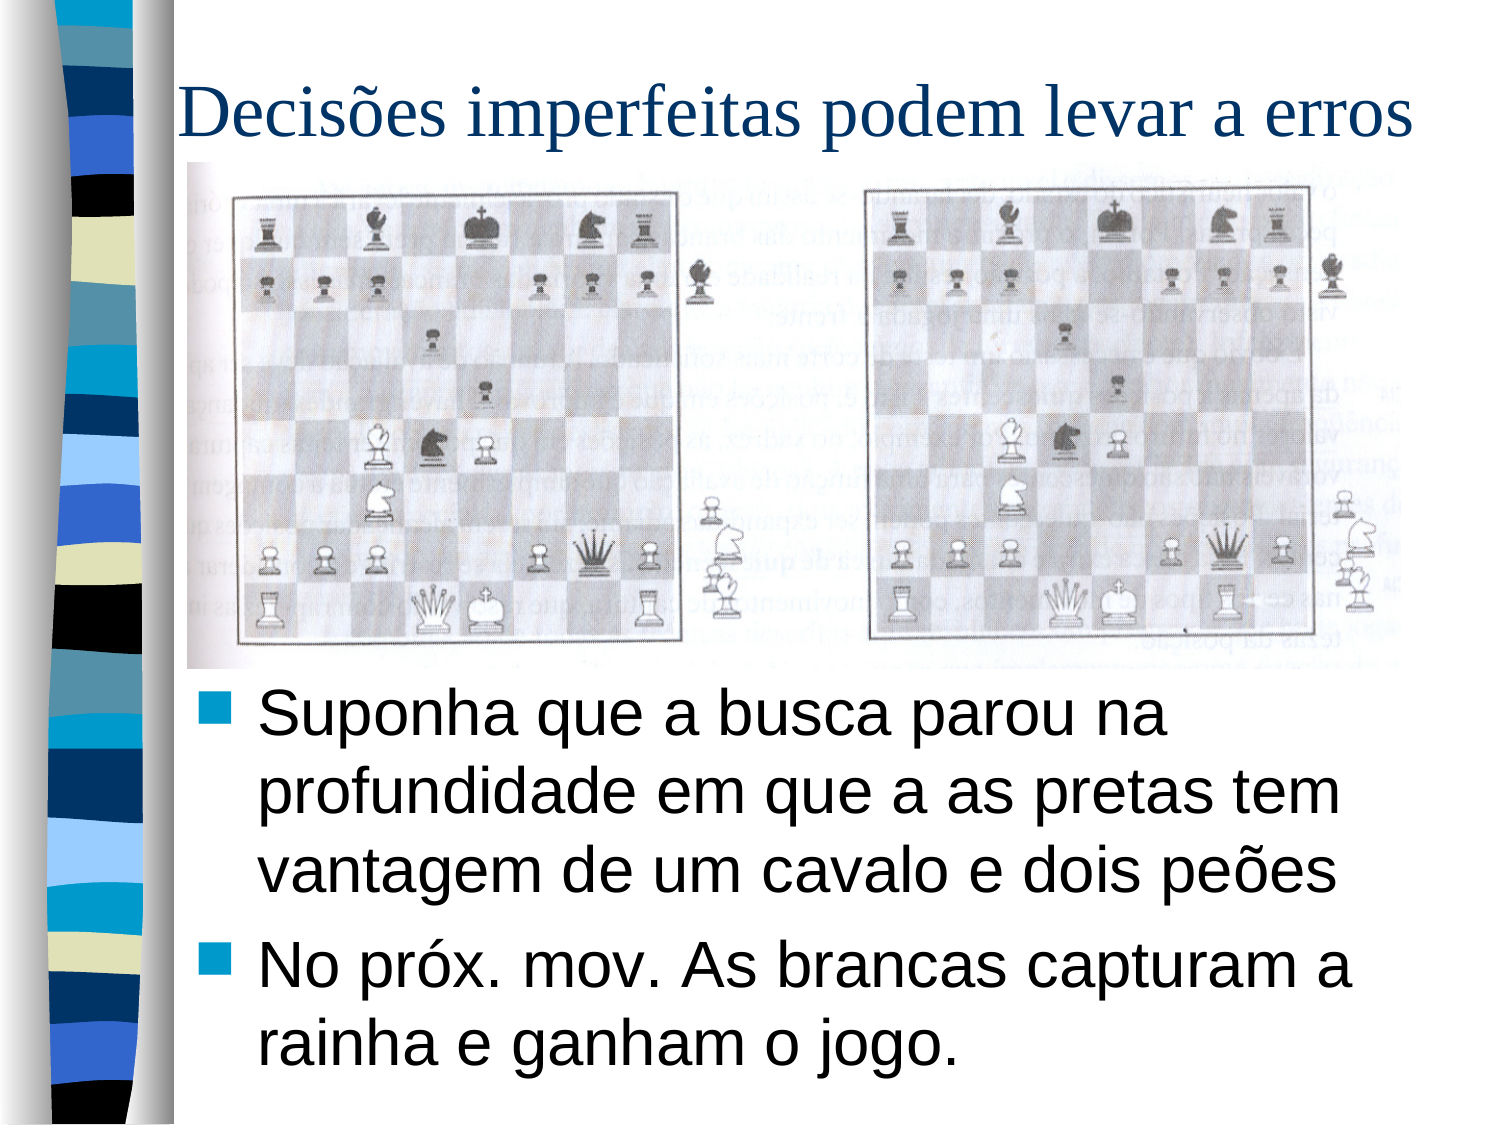

# Decisões imperfeitas podem levar a erros
Suponha que a busca parou na profundidade em que a as pretas tem vantagem de um cavalo e dois peões
No próx. mov. As brancas capturam a rainha e ganham o jogo.